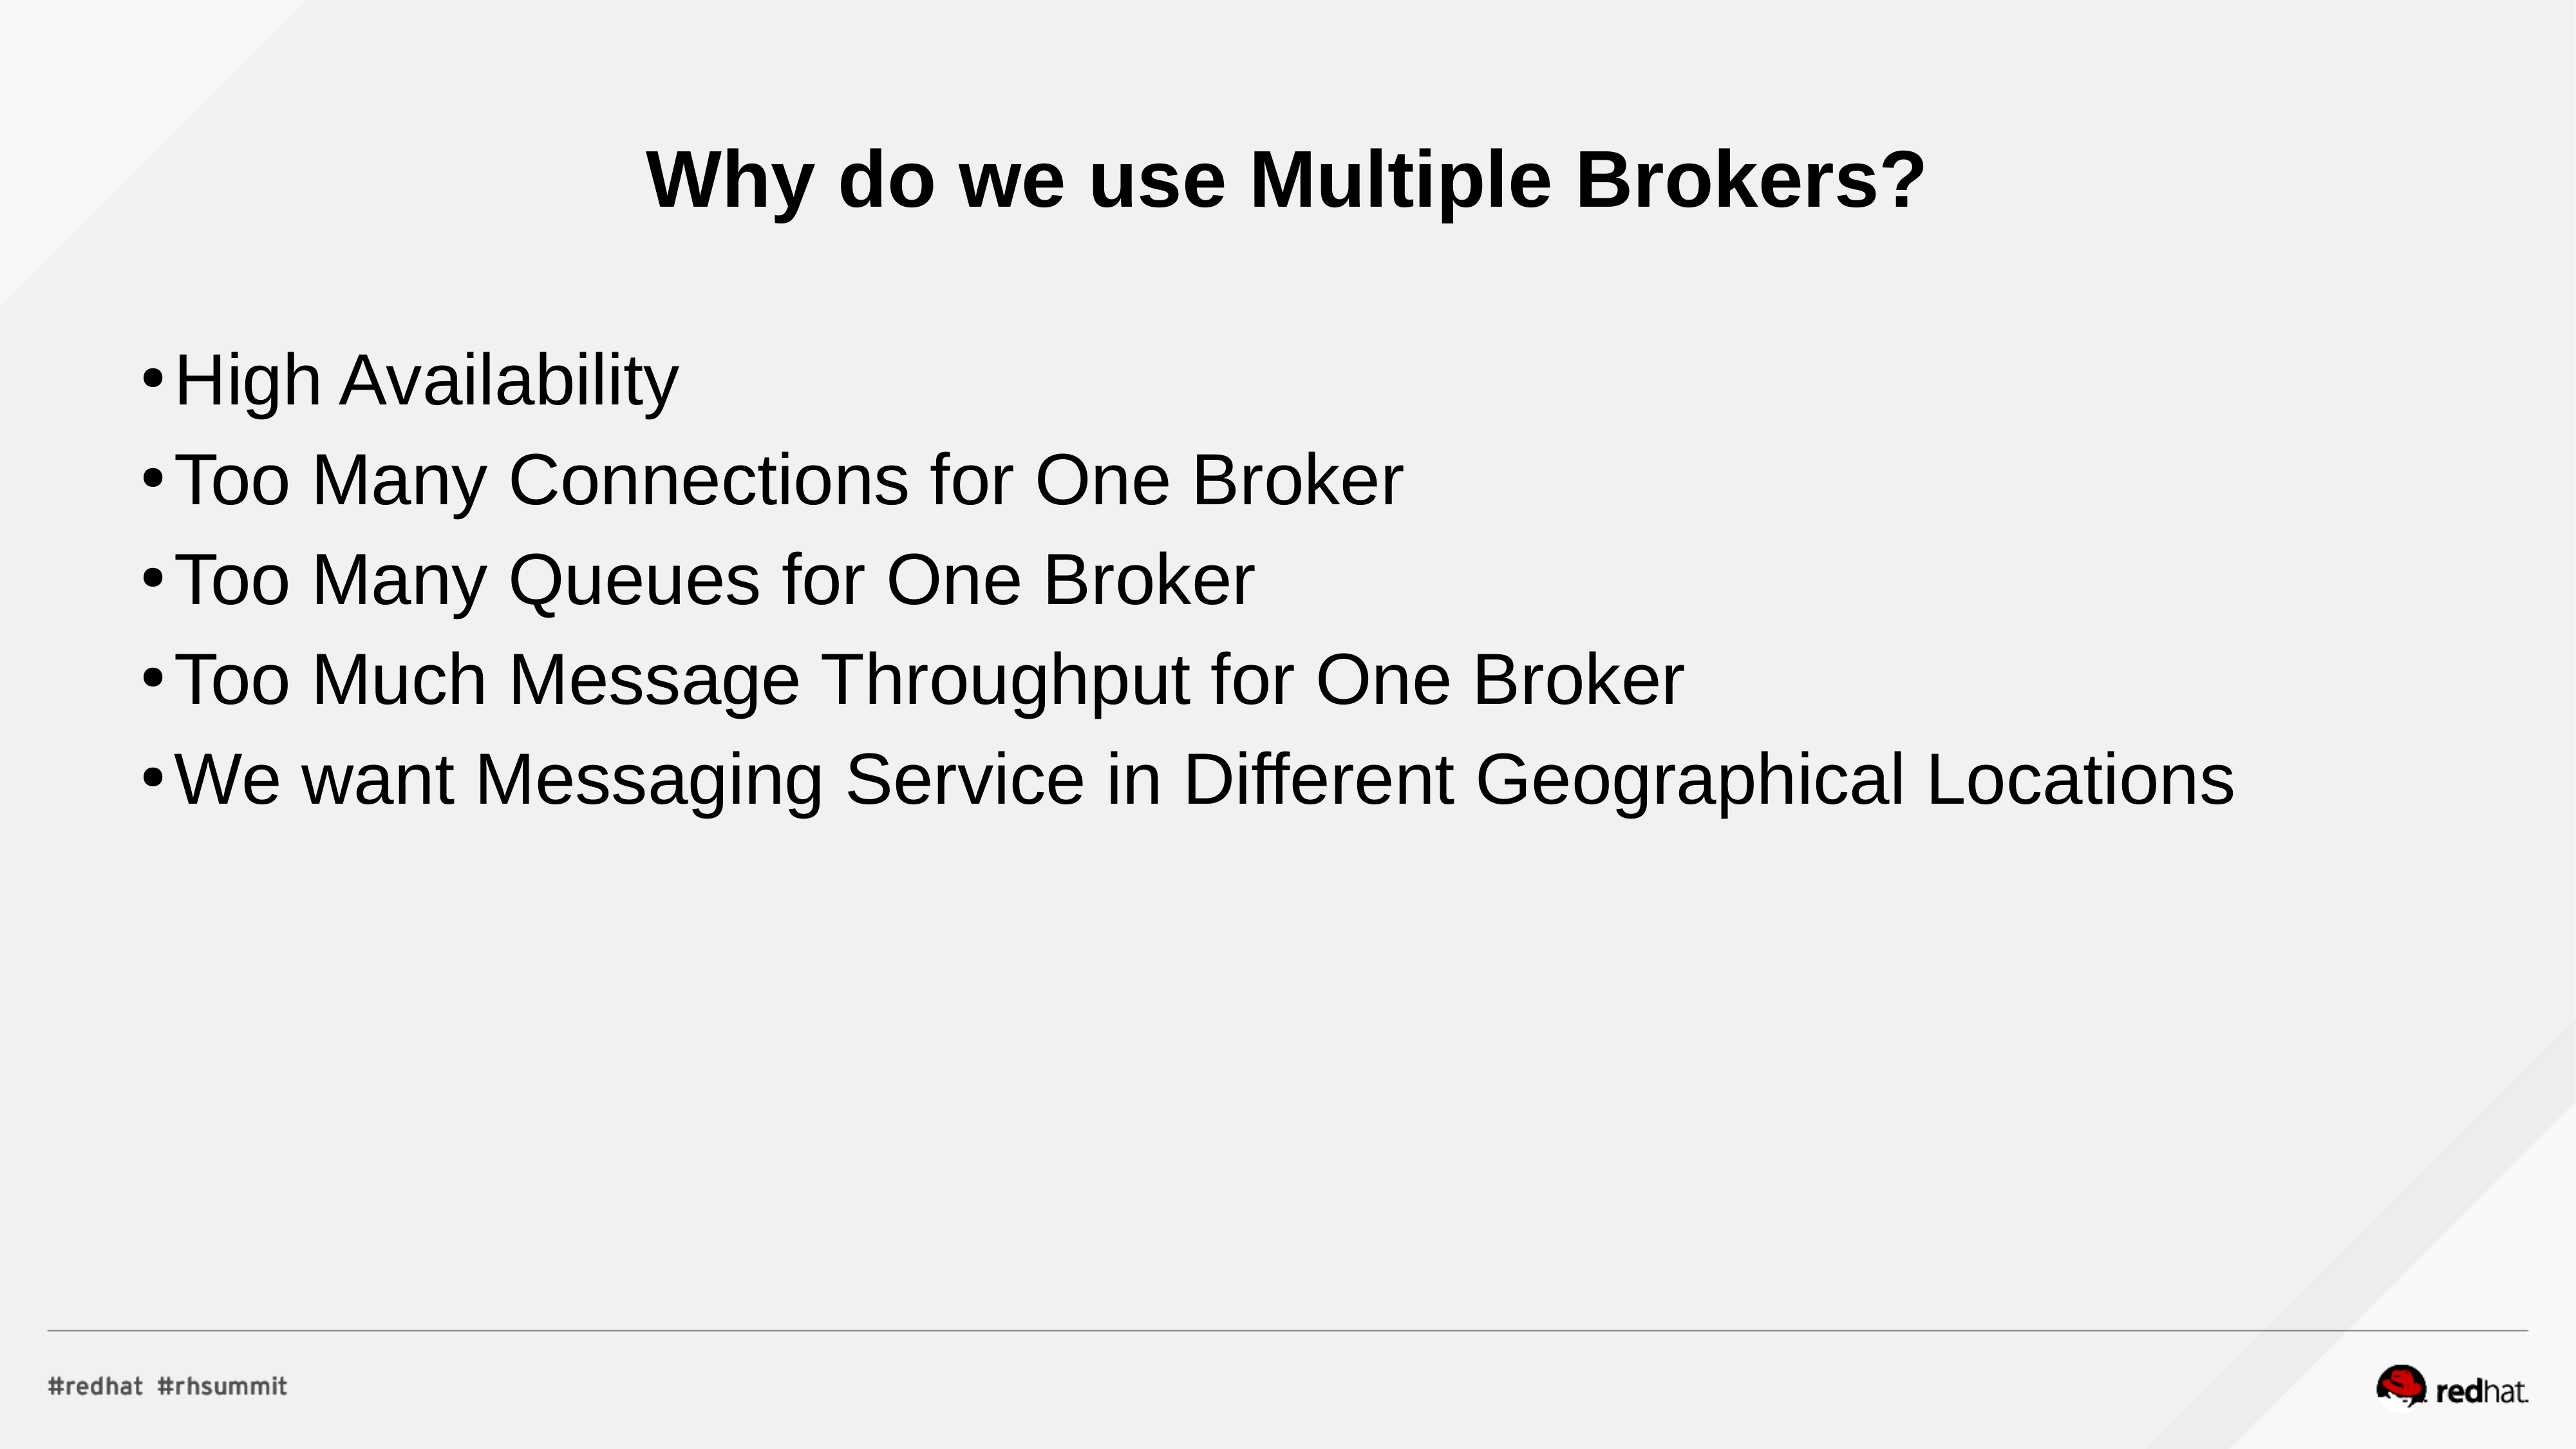

# Why do we use Multiple Brokers?
High Availability
Too Many Connections for One Broker
Too Many Queues for One Broker
Too Much Message Throughput for One Broker
We want Messaging Service in Different Geographical Locations